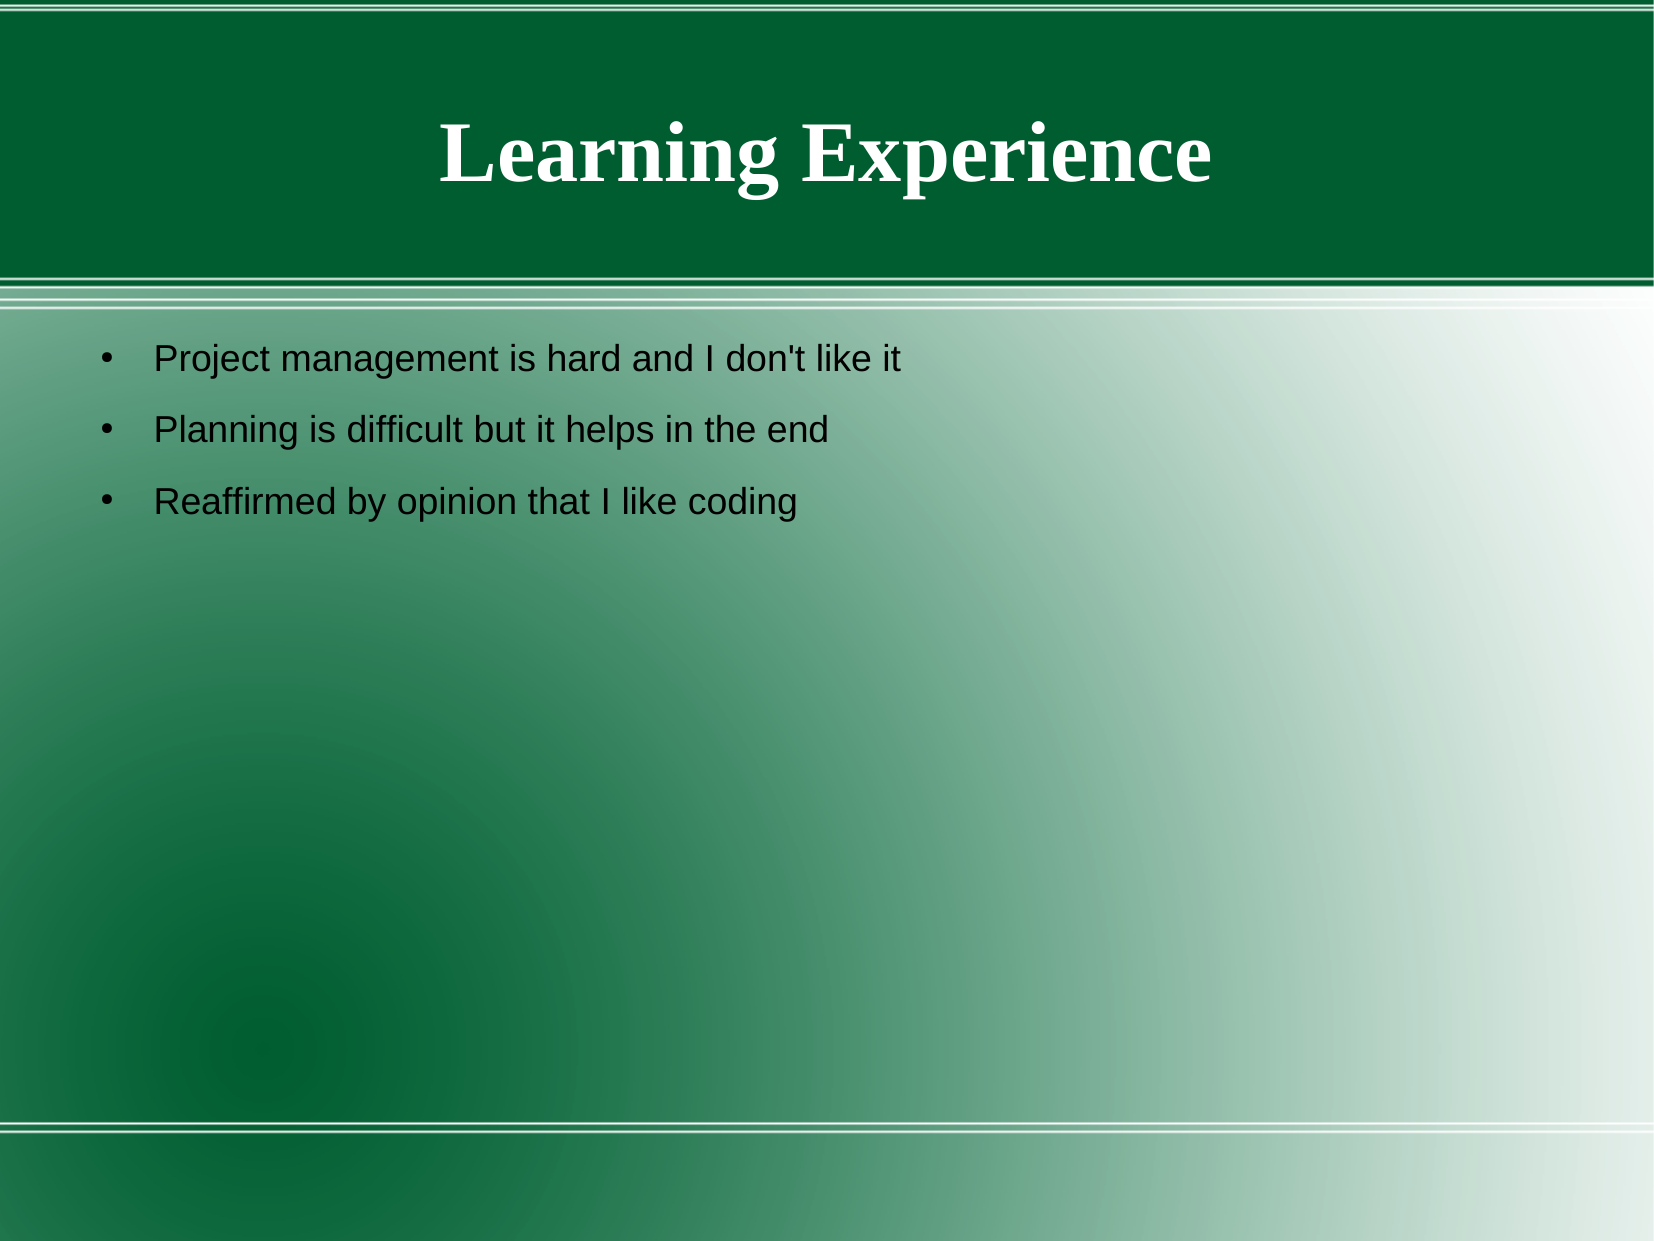

# Learning Experience
Project management is hard and I don't like it
Planning is difficult but it helps in the end
Reaffirmed by opinion that I like coding